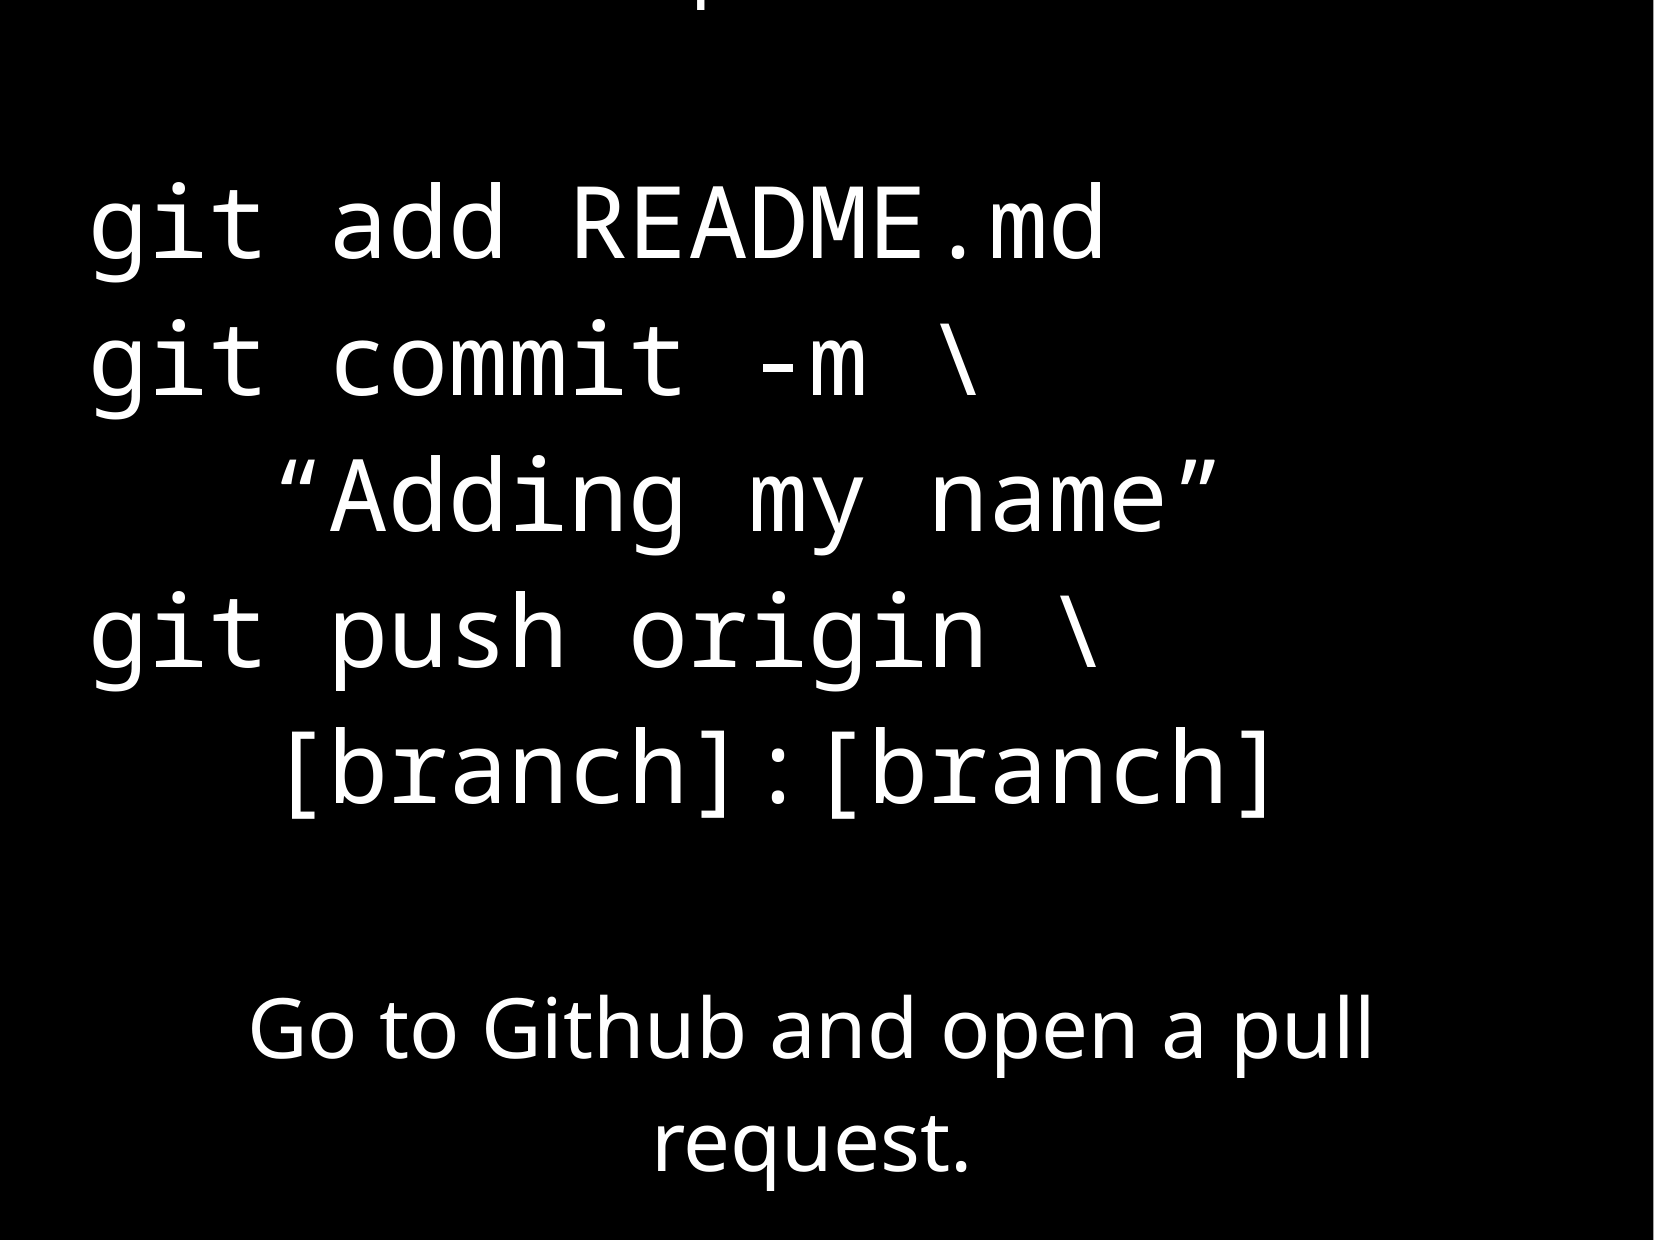

# Fetch a repo from Github:
git add README.md
git commit -m \
 “Adding my name”
git push origin \
 [branch]:[branch]
Go to Github and open a pull request.